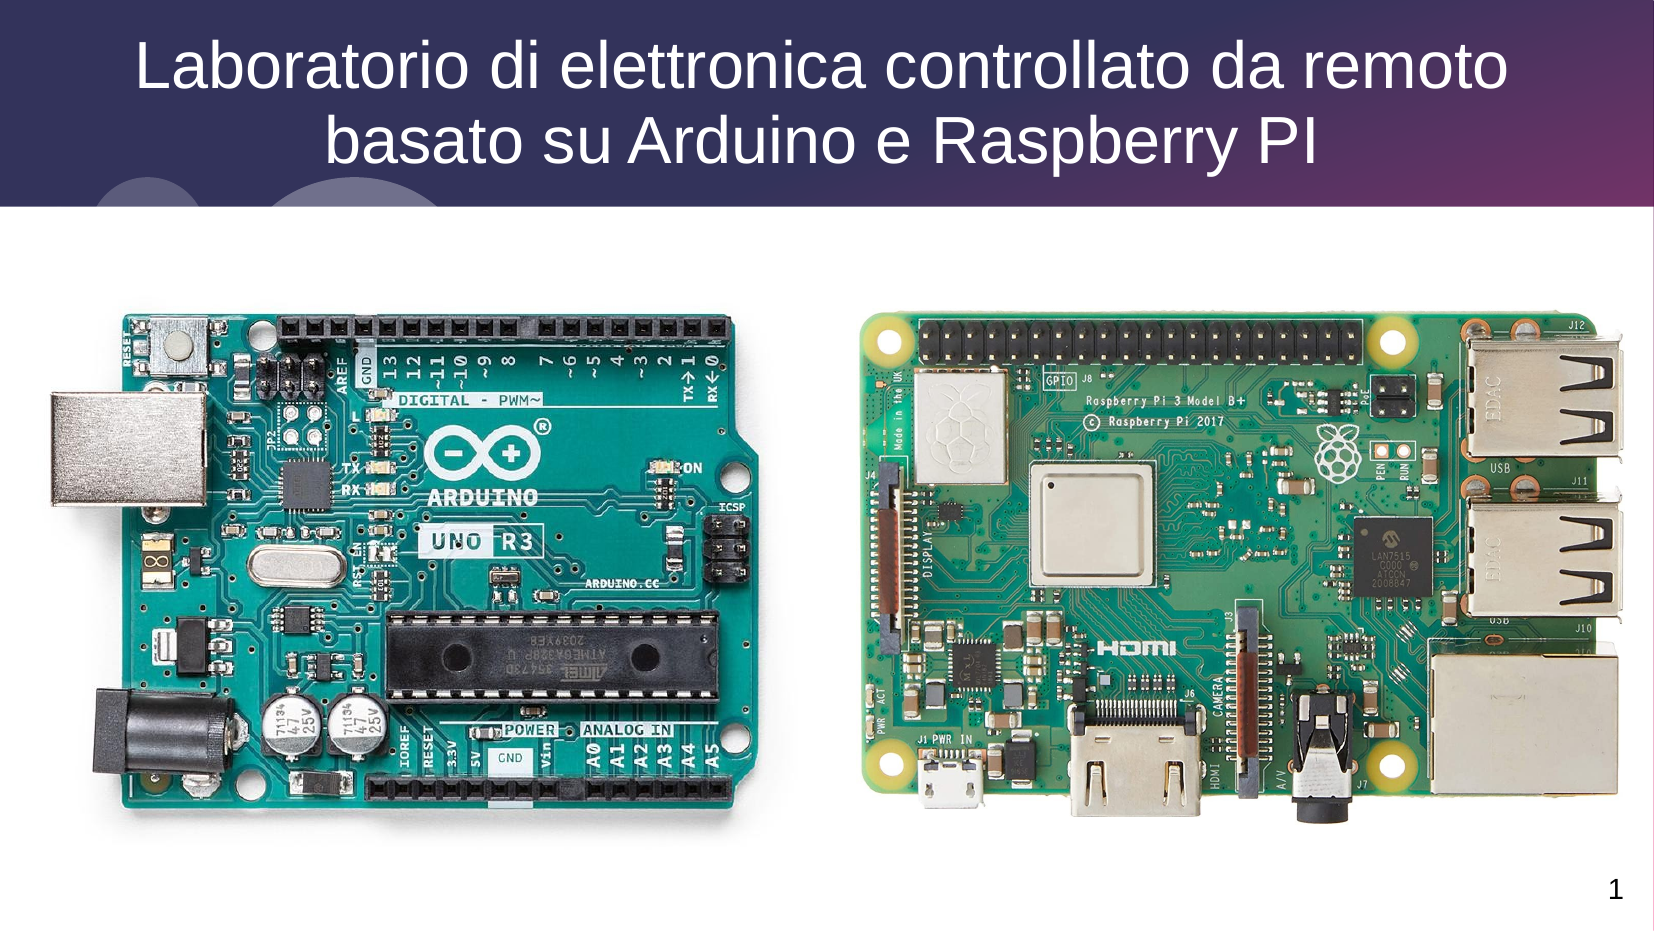

# Laboratorio di elettronica controllato da remoto basato su Arduino e Raspberry PI